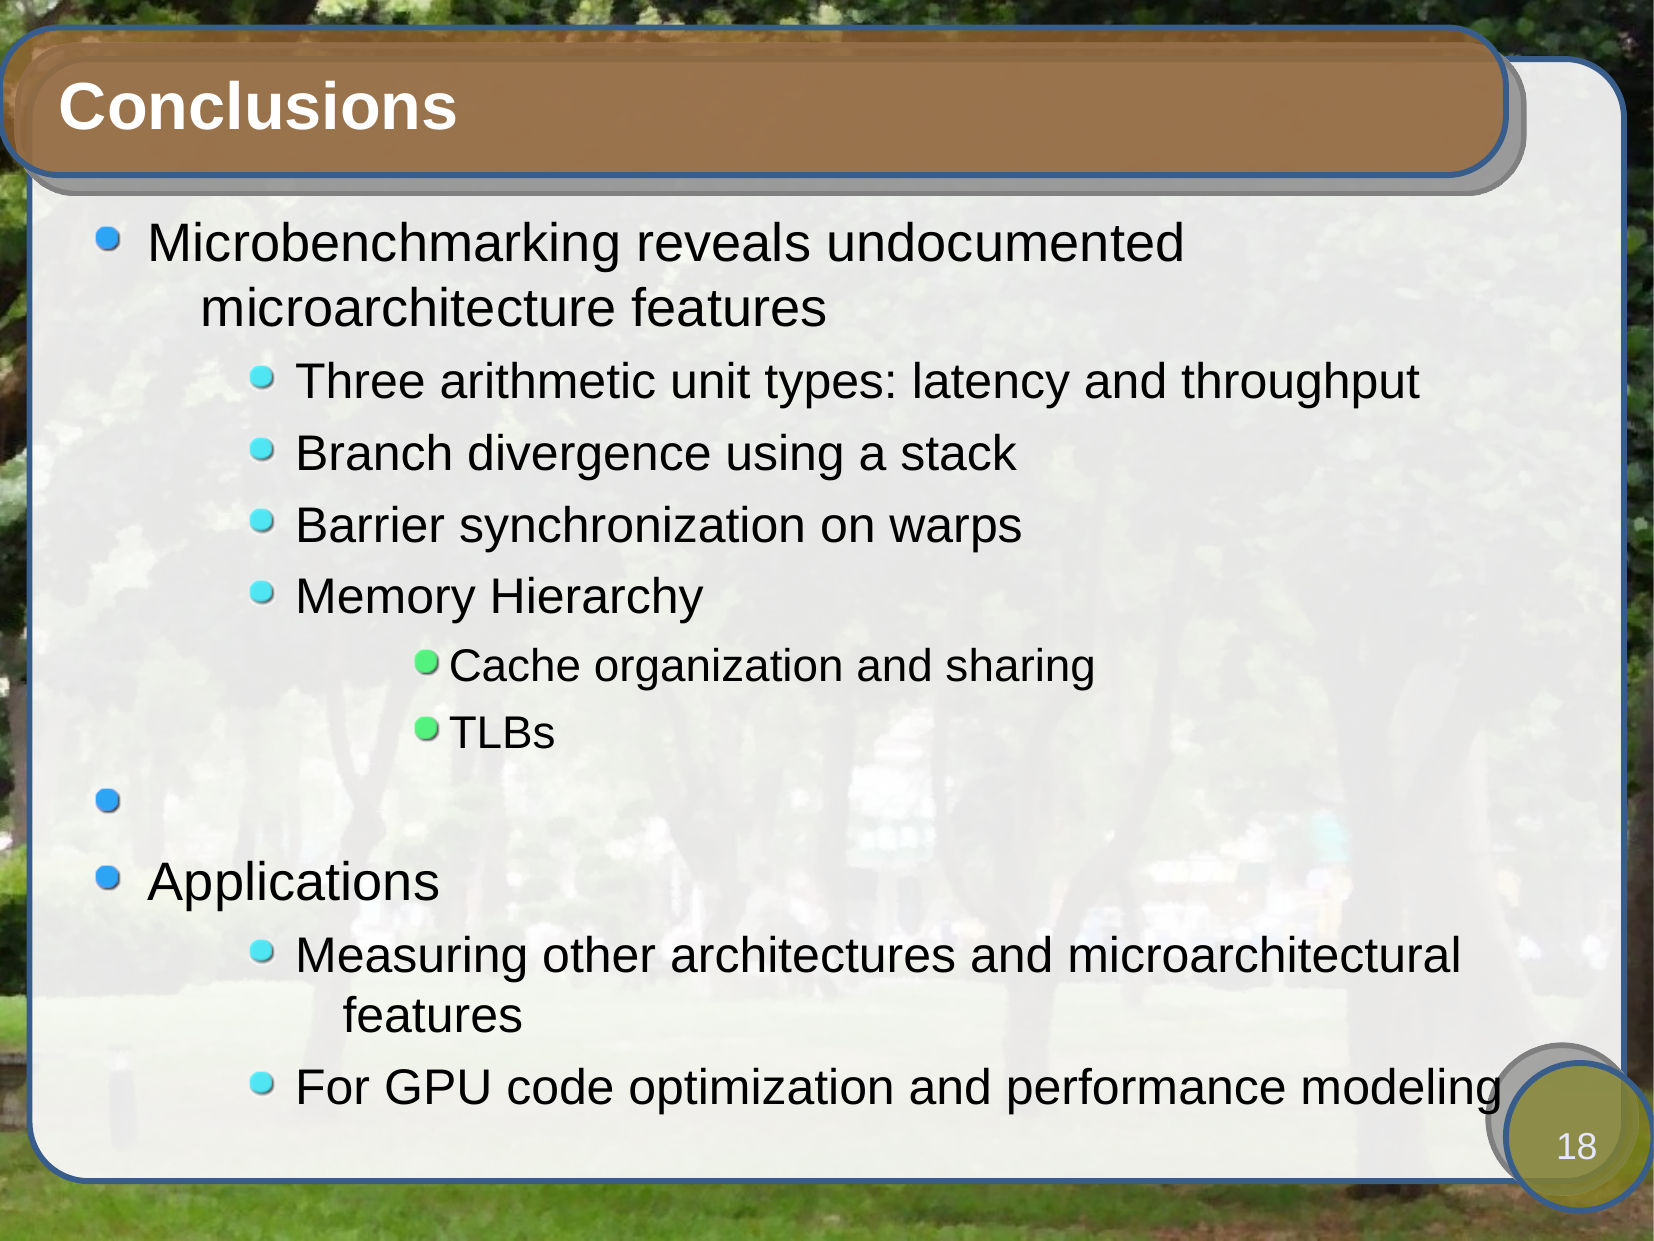

# Conclusions
Microbenchmarking reveals undocumented microarchitecture features
Three arithmetic unit types: latency and throughput
Branch divergence using a stack
Barrier synchronization on warps
Memory Hierarchy
Cache organization and sharing
TLBs
Applications
Measuring other architectures and microarchitectural features
For GPU code optimization and performance modeling